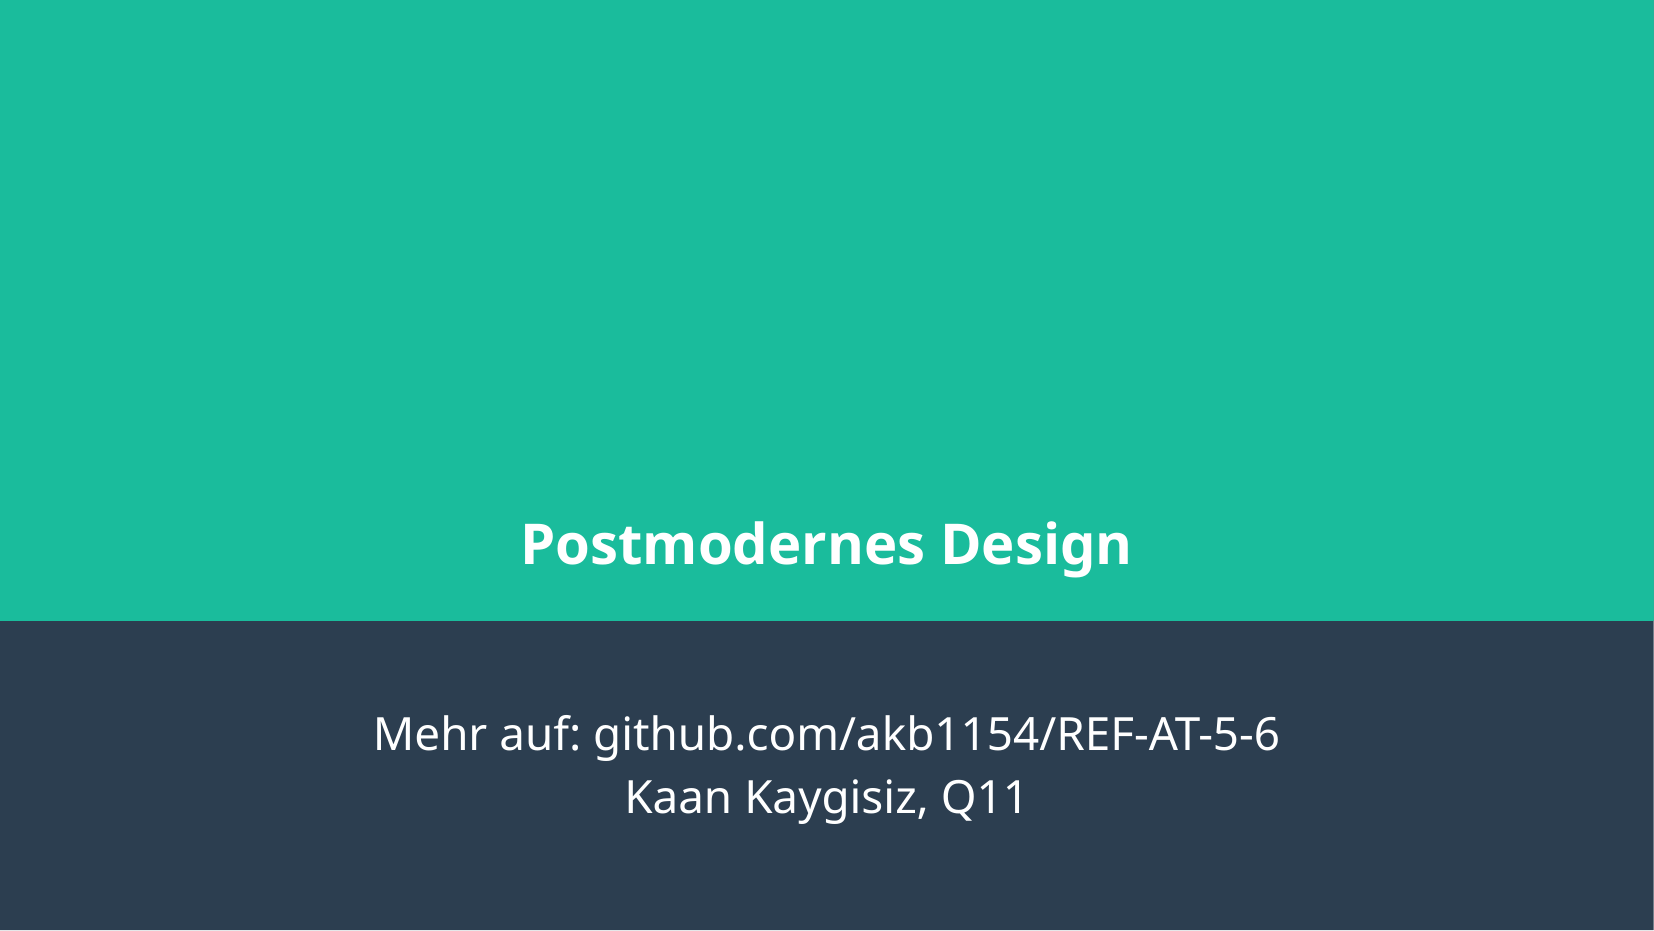

# Postmodernes Design
Mehr auf: github.com/akb1154/REF-AT-5-6
Kaan Kaygisiz, Q11